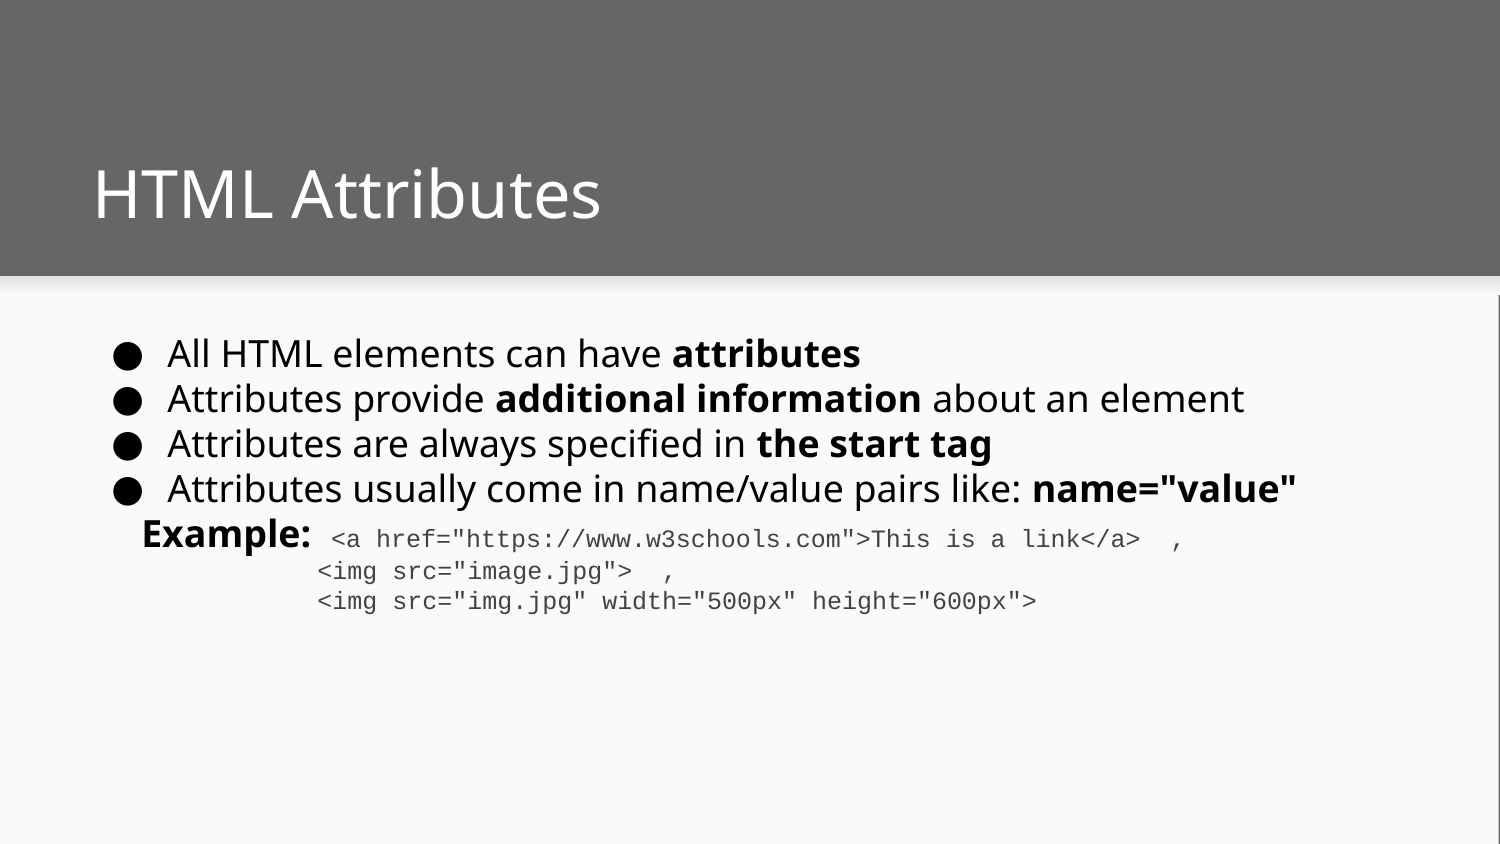

# HTML Attributes
All HTML elements can have attributes
Attributes provide additional information about an element
Attributes are always specified in the start tag
Attributes usually come in name/value pairs like: name="value"
 Example: <a href="https://www.w3schools.com">This is a link</a> ,
 <img src="image.jpg"> ,
 <img src="img.jpg" width="500px" height="600px">